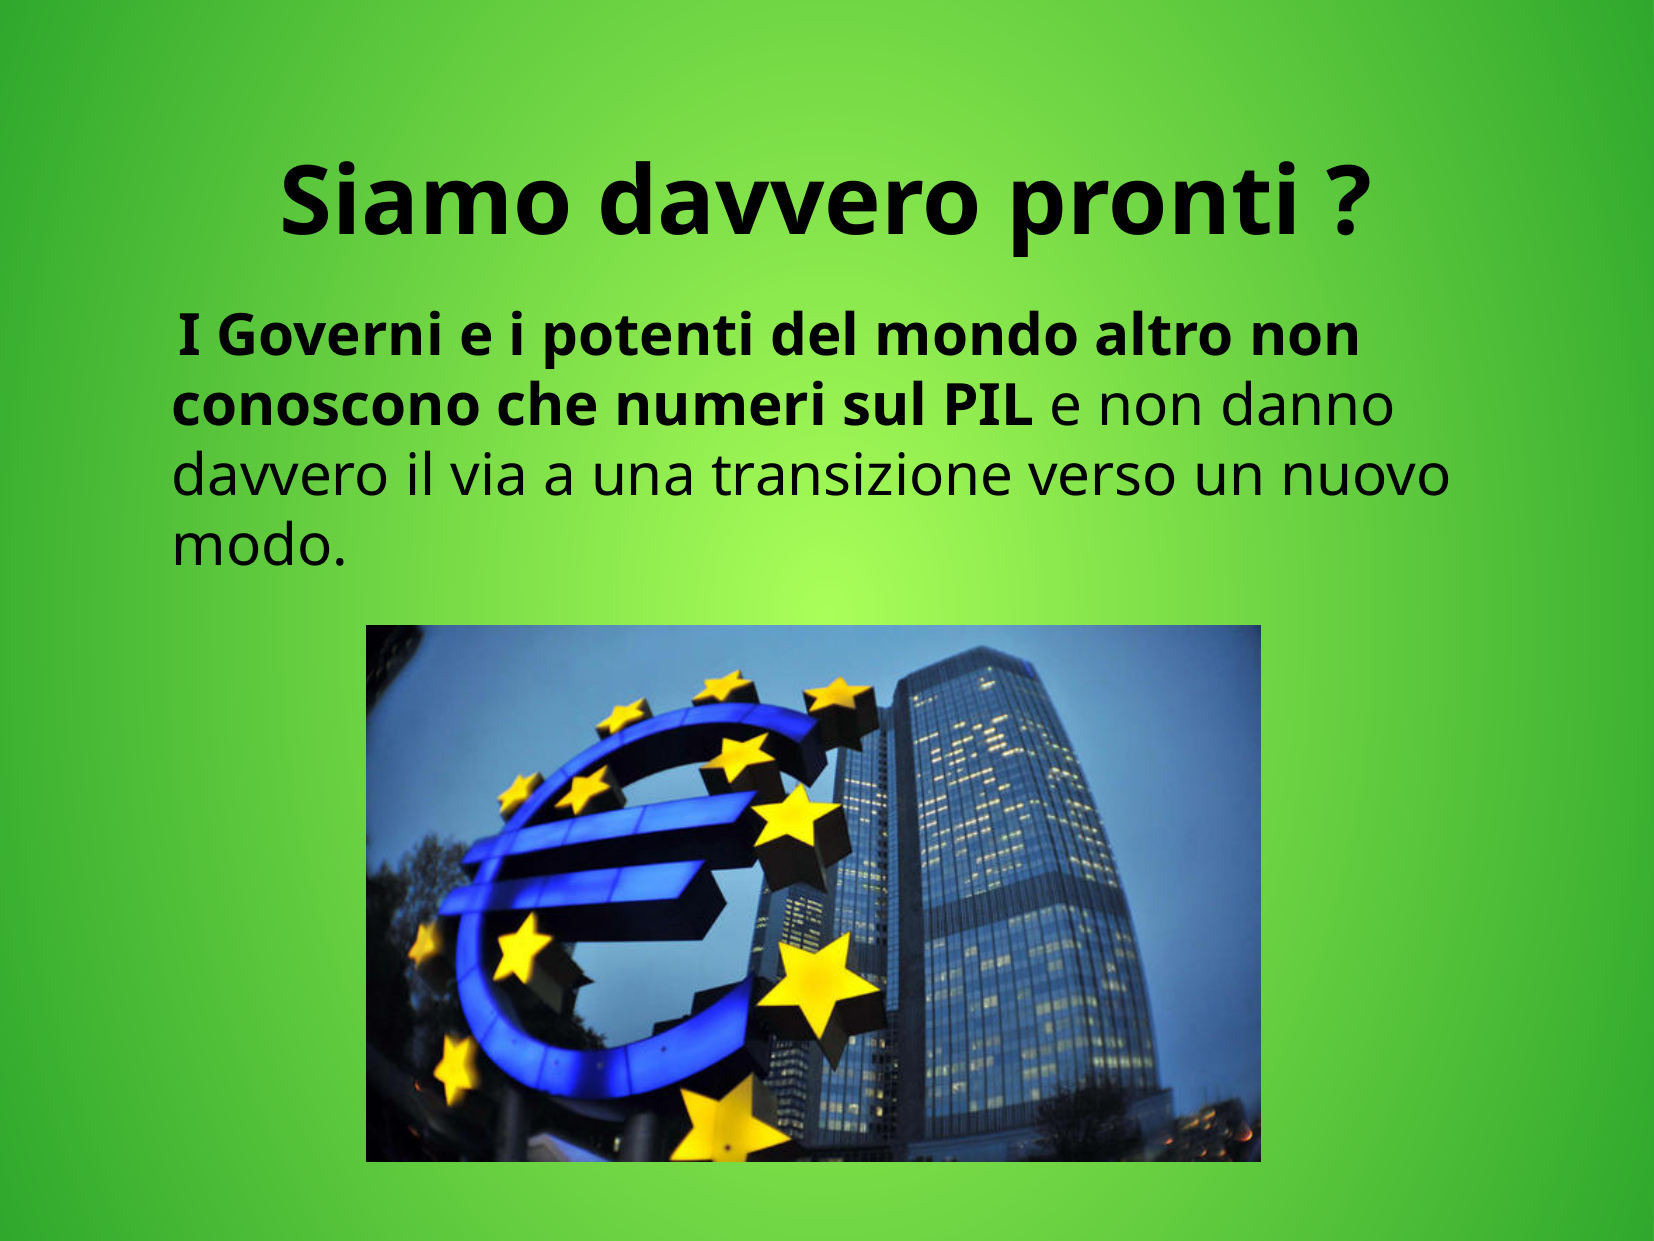

# Siamo davvero pronti ?
I Governi e i potenti del mondo altro non conoscono che numeri sul PIL e non danno davvero il via a una transizione verso un nuovo modo.